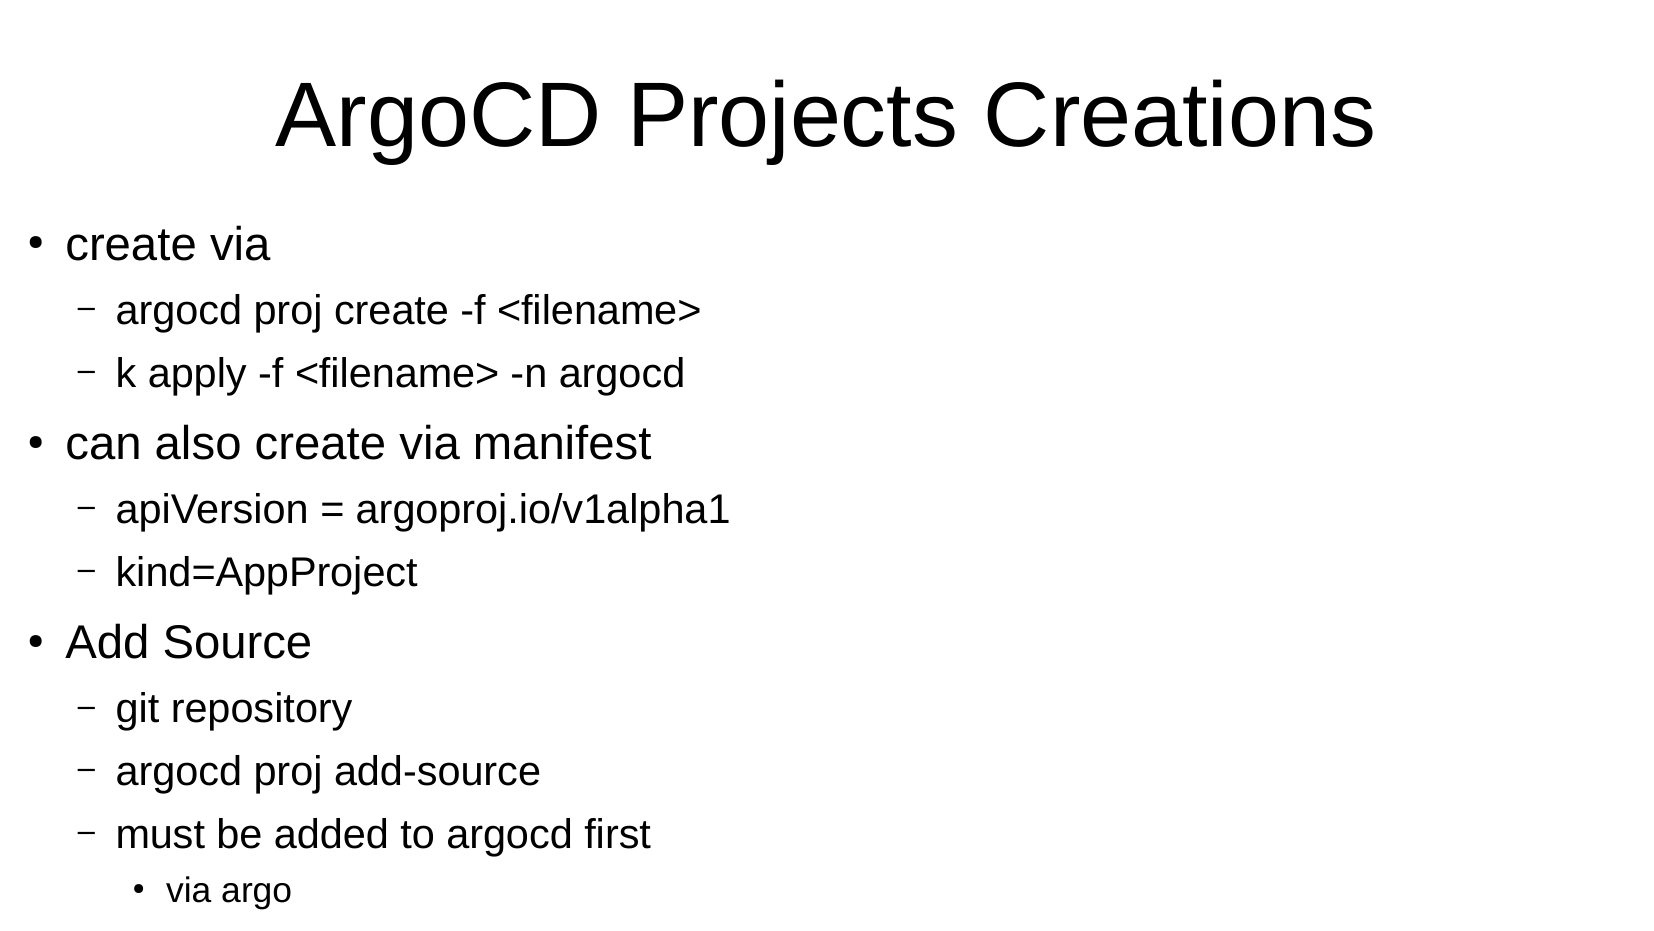

# ArgoCD Projects Creations
create via
argocd proj create -f <filename>
k apply -f <filename> -n argocd
can also create via manifest
apiVersion = argoproj.io/v1alpha1
kind=AppProject
Add Source
git repository
argocd proj add-source
must be added to argocd first
via argo